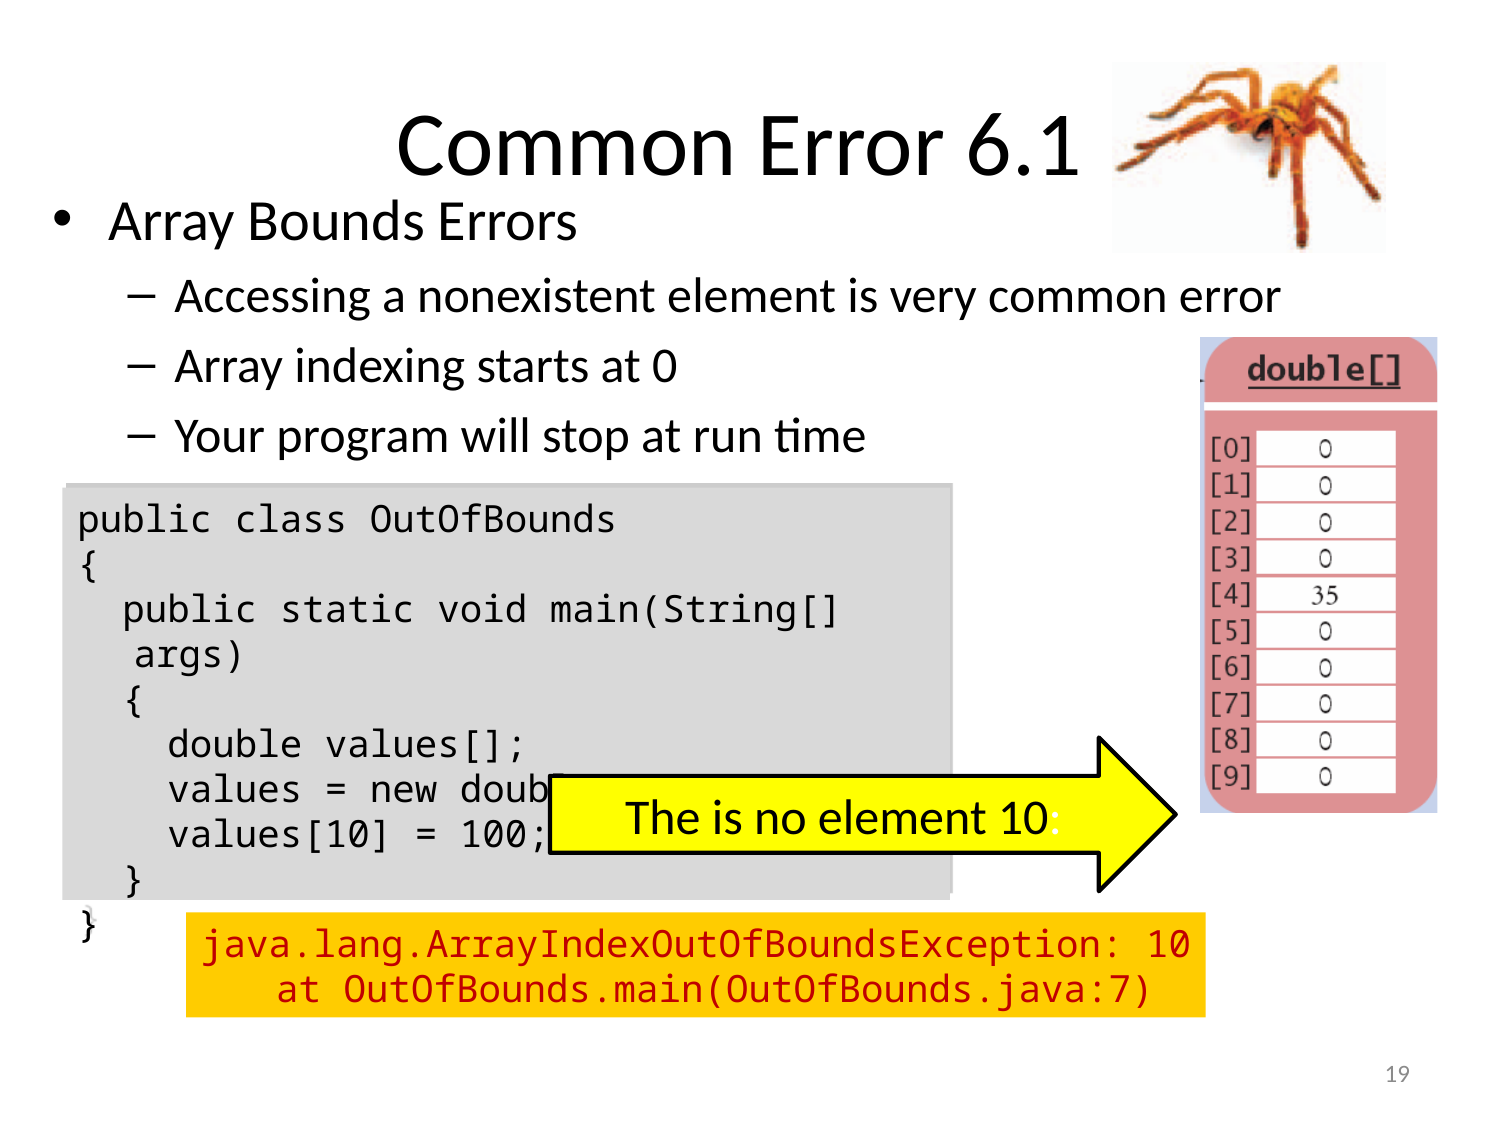

# Common Error 6.1
Array Bounds Errors
Accessing a nonexistent element is very common error
Array indexing starts at 0
Your program will stop at run time
public class OutOfBounds
{
 public static void main(String[] args)
 {
 double values[];
 values = new double[10];
 values[10] = 100;
 }
}
The is no element 10:
java.lang.ArrayIndexOutOfBoundsException: 10
	at OutOfBounds.main(OutOfBounds.java:7)